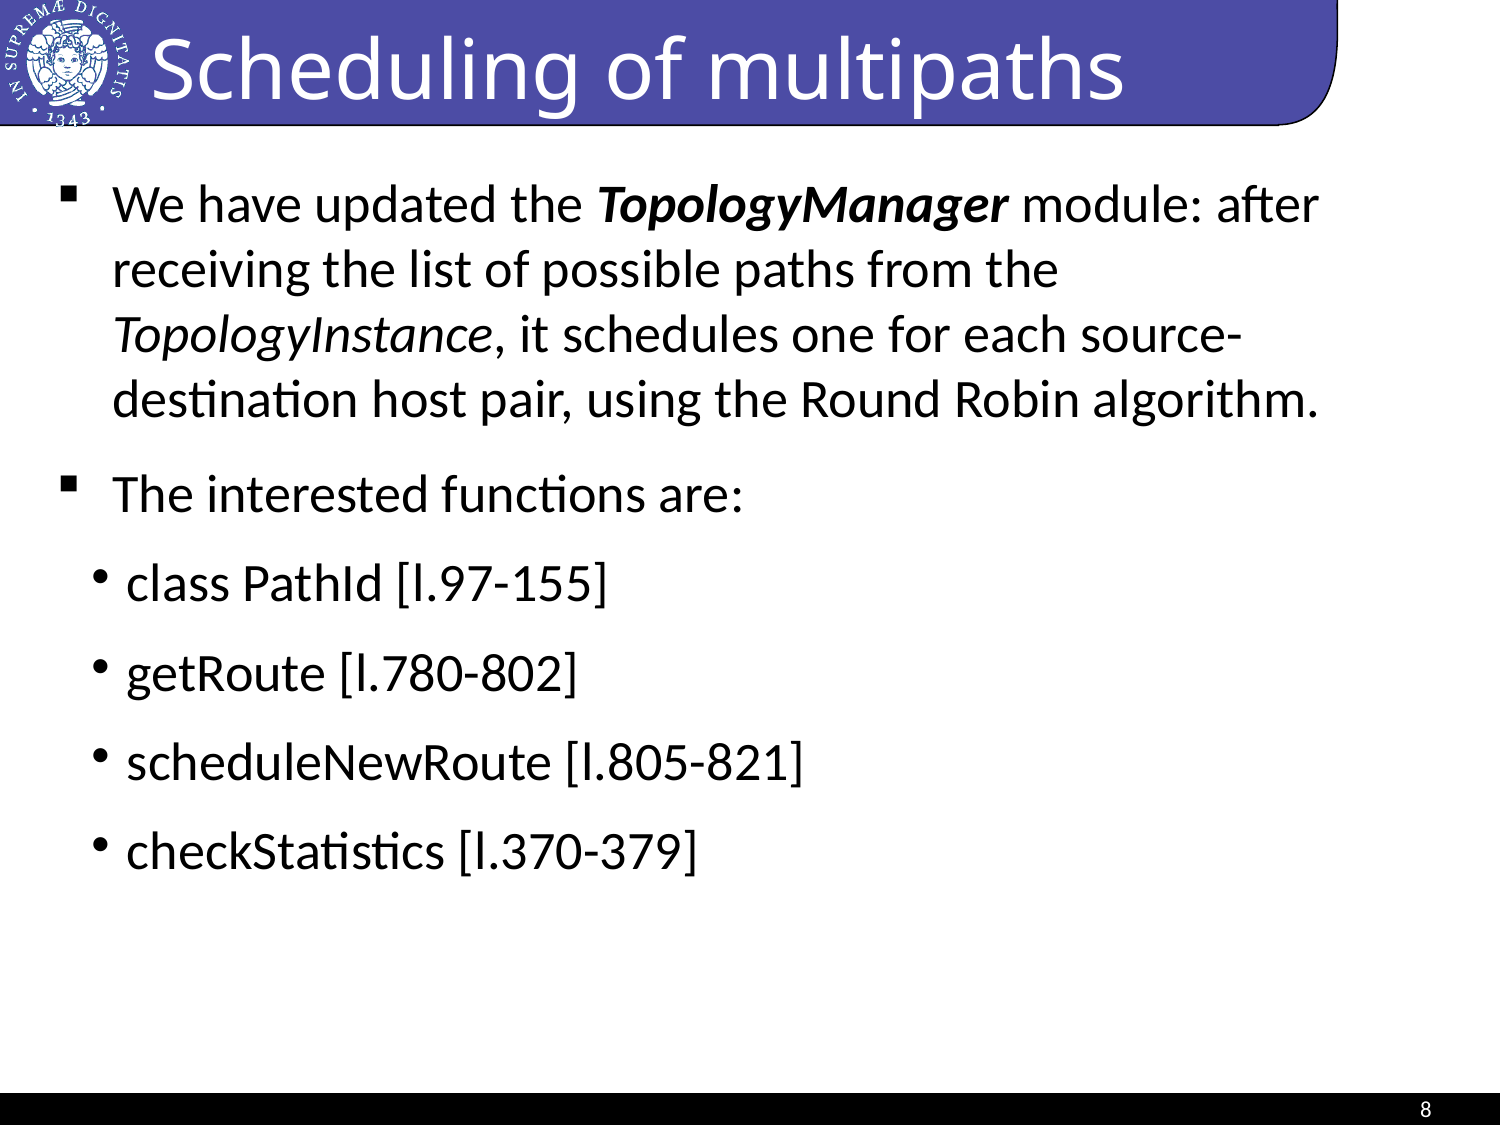

Scheduling of multipaths
We have updated the TopologyManager module: after receiving the list of possible paths from the TopologyInstance, it schedules one for each source-destination host pair, using the Round Robin algorithm.
The interested functions are:
class PathId [l.97-155]
getRoute [l.780-802]
scheduleNewRoute [l.805-821]
checkStatistics [l.370-379]